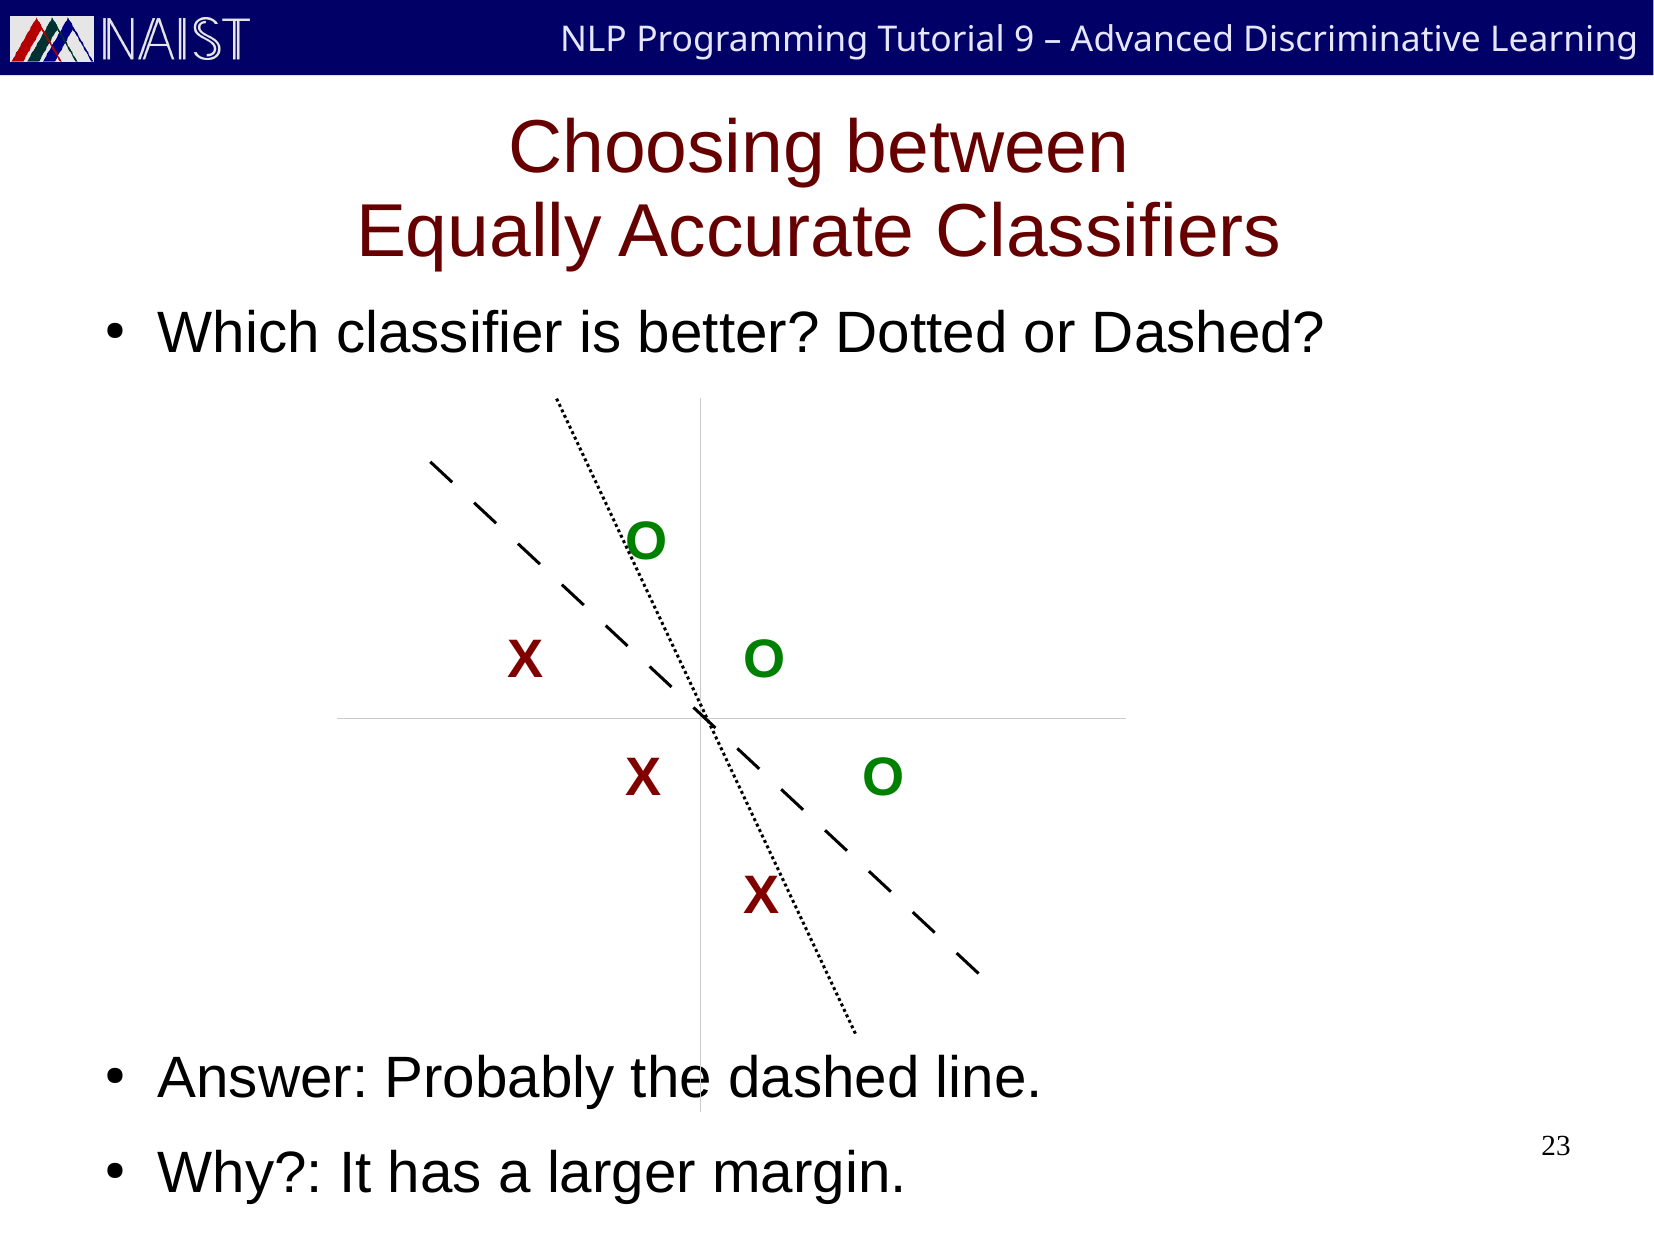

# Choosing between Equally Accurate Classifiers
Which classifier is better? Dotted or Dashed?
Answer: Probably the dashed line.
Why?: It has a larger margin.
O
X
O
X
O
X
23